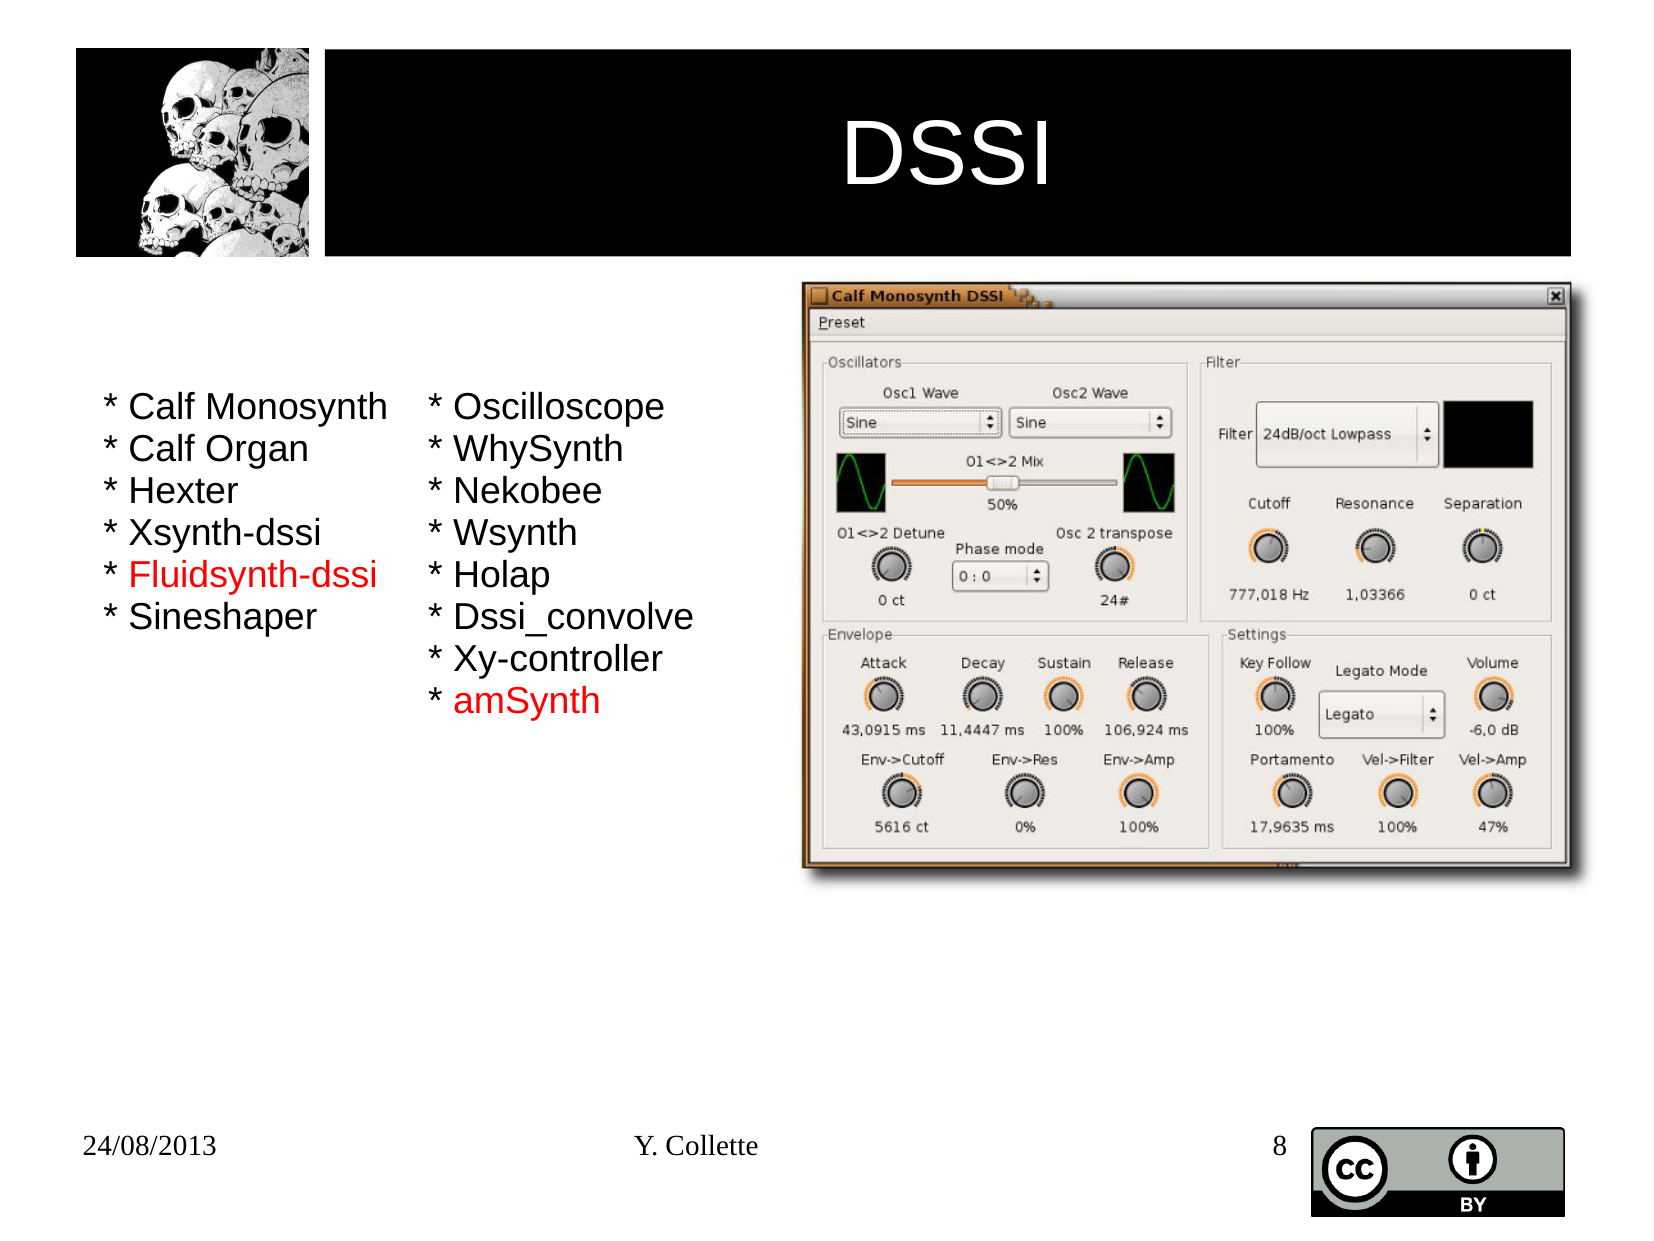

# DSSI
* Calf Monosynth
* Calf Organ
* Hexter
* Xsynth-dssi
* Fluidsynth-dssi
* Sineshaper
* Oscilloscope
* WhySynth
* Nekobee
* Wsynth
* Holap
* Dssi_convolve
* Xy-controller
* amSynth
Y. Collette
8